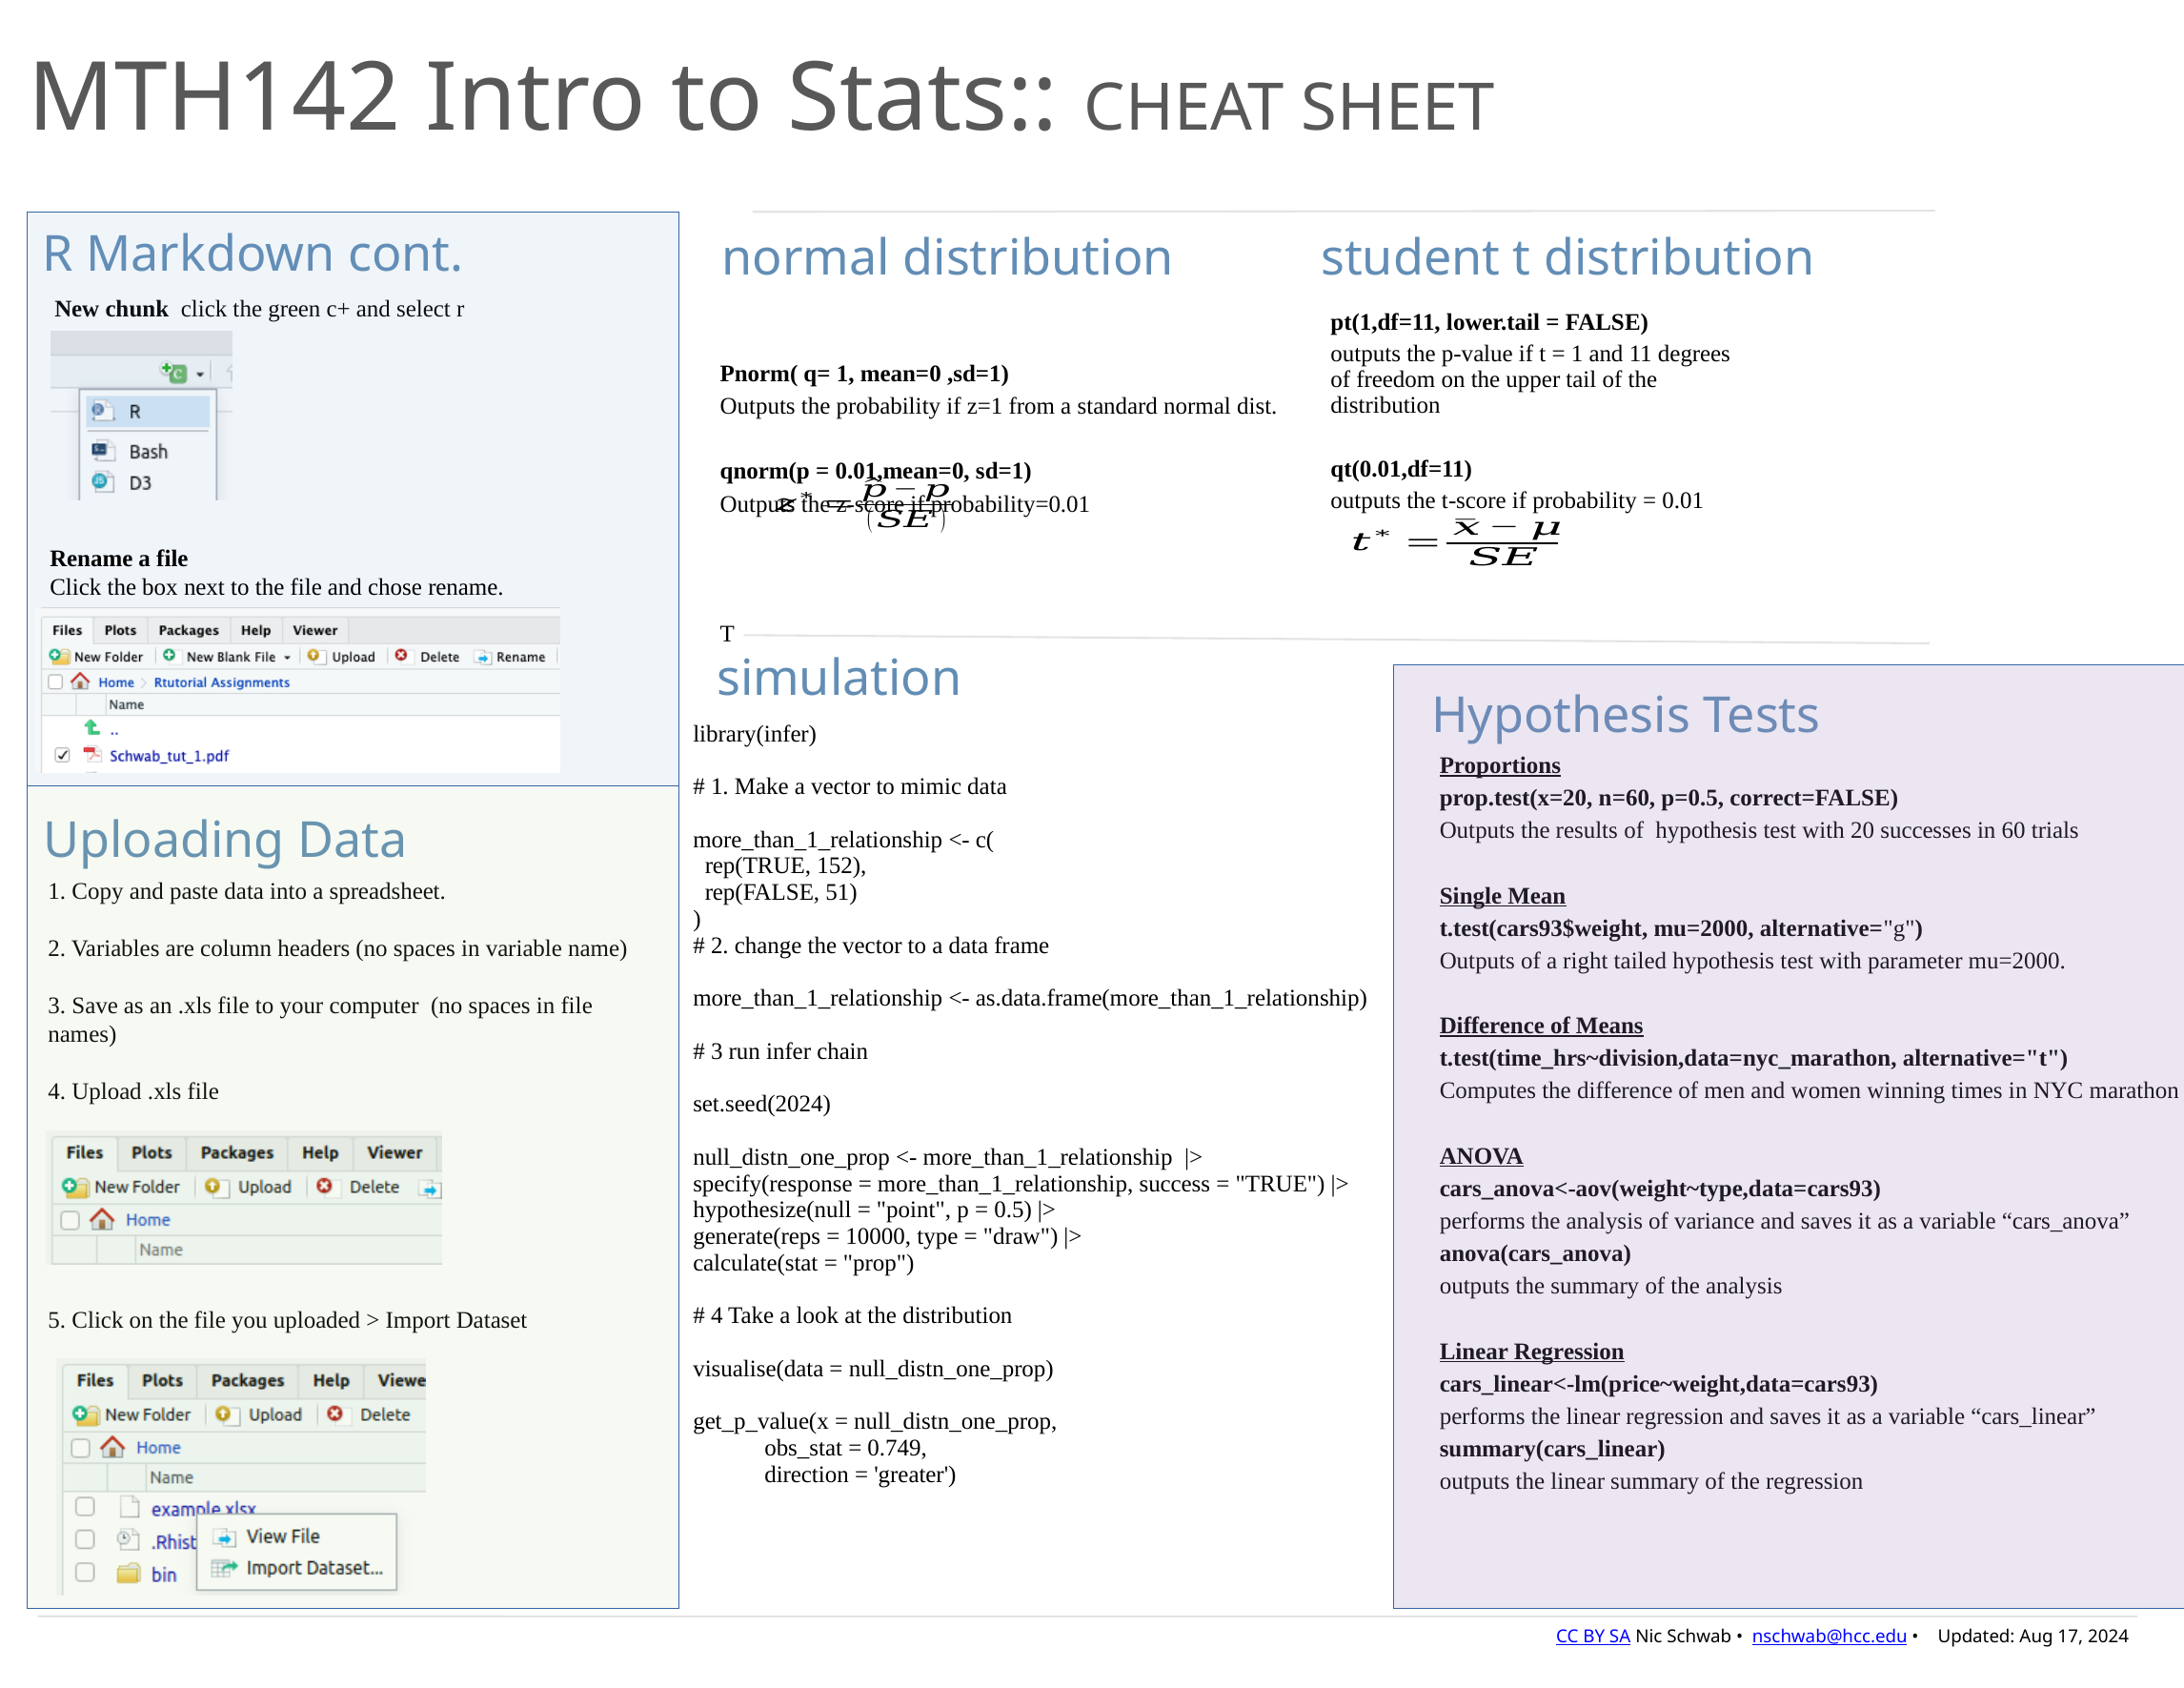

MTH142 Intro to Stats:: CHEAT SHEET
R Markdown cont.
normal distribution
student t distribution
New chunk click the green c+ and select r
pt(1,df=11, lower.tail = FALSE)
outputs the p-value if t = 1 and 11 degrees of freedom on the upper tail of the distribution
qt(0.01,df=11)
outputs the t-score if probability = 0.01
Pnorm( q= 1, mean=0 ,sd=1)
Outputs the probability if z=1 from a standard normal dist.
qnorm(p = 0.01,mean=0, sd=1)
Outputs the z-score if probability=0.01
T
help
Rename a file
Click the box next to the file and chose rename.
simulation
Hypothesis Tests
library(infer)
# 1. Make a vector to mimic data
more_than_1_relationship <- c(
 rep(TRUE, 152),
 rep(FALSE, 51)
)
# 2. change the vector to a data frame
more_than_1_relationship <- as.data.frame(more_than_1_relationship)
# 3 run infer chain
set.seed(2024)
null_distn_one_prop <- more_than_1_relationship |>
specify(response = more_than_1_relationship, success = "TRUE") |>
hypothesize(null = "point", p = 0.5) |>
generate(reps = 10000, type = "draw") |>
calculate(stat = "prop")
# 4 Take a look at the distribution
visualise(data = null_distn_one_prop)
get_p_value(x = null_distn_one_prop,
 obs_stat = 0.749,
 direction = 'greater')
Uploading Data
1. Copy and paste data into a spreadsheet.
2. Variables are column headers (no spaces in variable name)
3. Save as an .xls file to your computer (no spaces in file names)
4. Upload .xls file
5. Click on the file you uploaded > Import Dataset
Proportions
prop.test(x=20, n=60, p=0.5, correct=FALSE)
Outputs the results of hypothesis test with 20 successes in 60 trials
Single Mean
t.test(cars93$weight, mu=2000, alternative="g")
Outputs of a right tailed hypothesis test with parameter mu=2000.
Difference of Means
t.test(time_hrs~division,data=nyc_marathon, alternative="t")
Computes the difference of men and women winning times in NYC marathon
ANOVA
cars_anova<-aov(weight~type,data=cars93)
performs the analysis of variance and saves it as a variable “cars_anova”
anova(cars_anova)
outputs the summary of the analysis
Linear Regression
cars_linear<-lm(price~weight,data=cars93)
performs the linear regression and saves it as a variable “cars_linear”
summary(cars_linear)
outputs the linear summary of the regression
 CC BY SA Nic Schwab • nschwab@hcc.edu • Updated: Aug 17, 2024